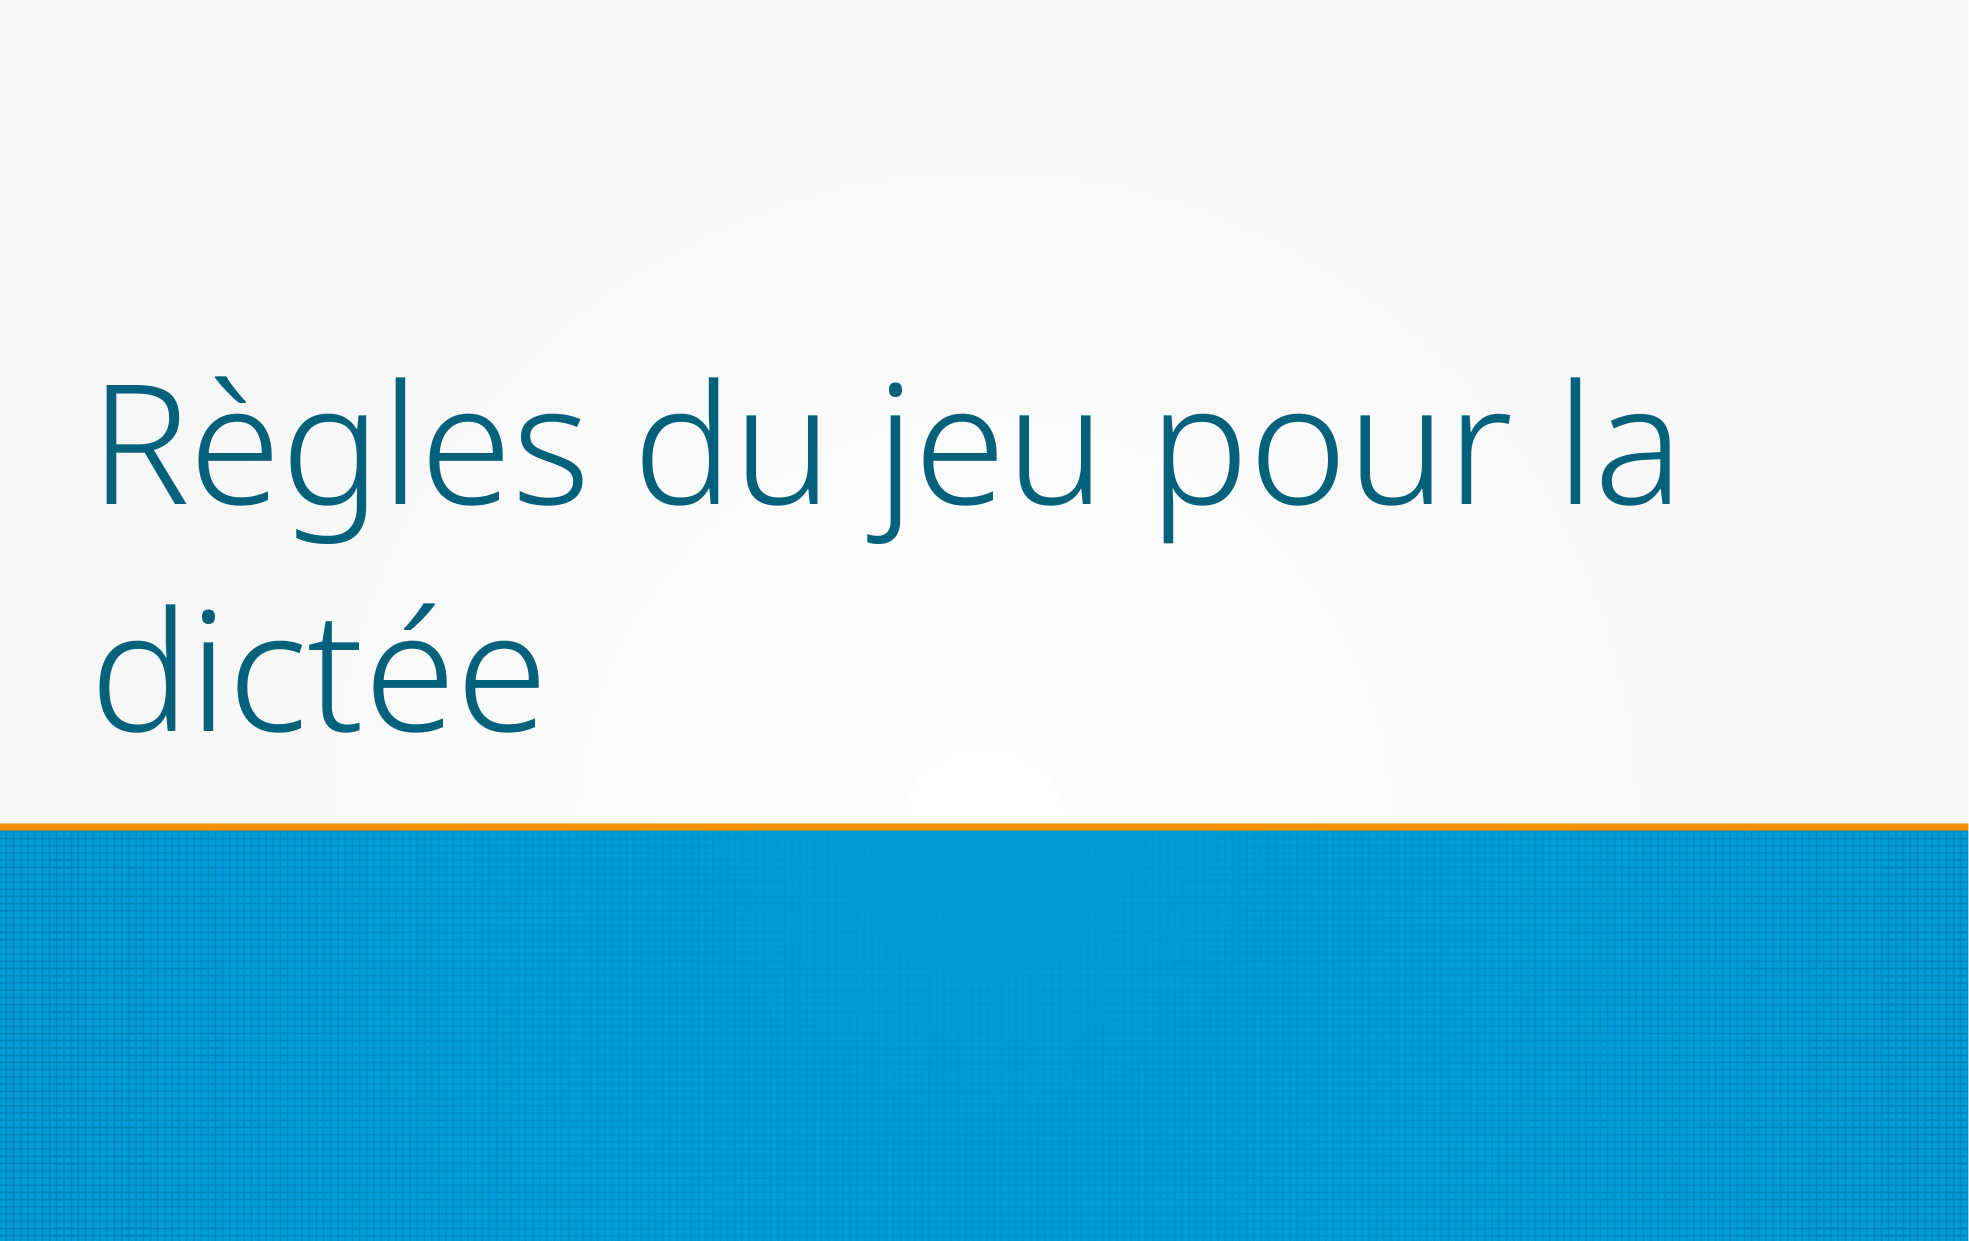

# Règles du jeu pour la dictée